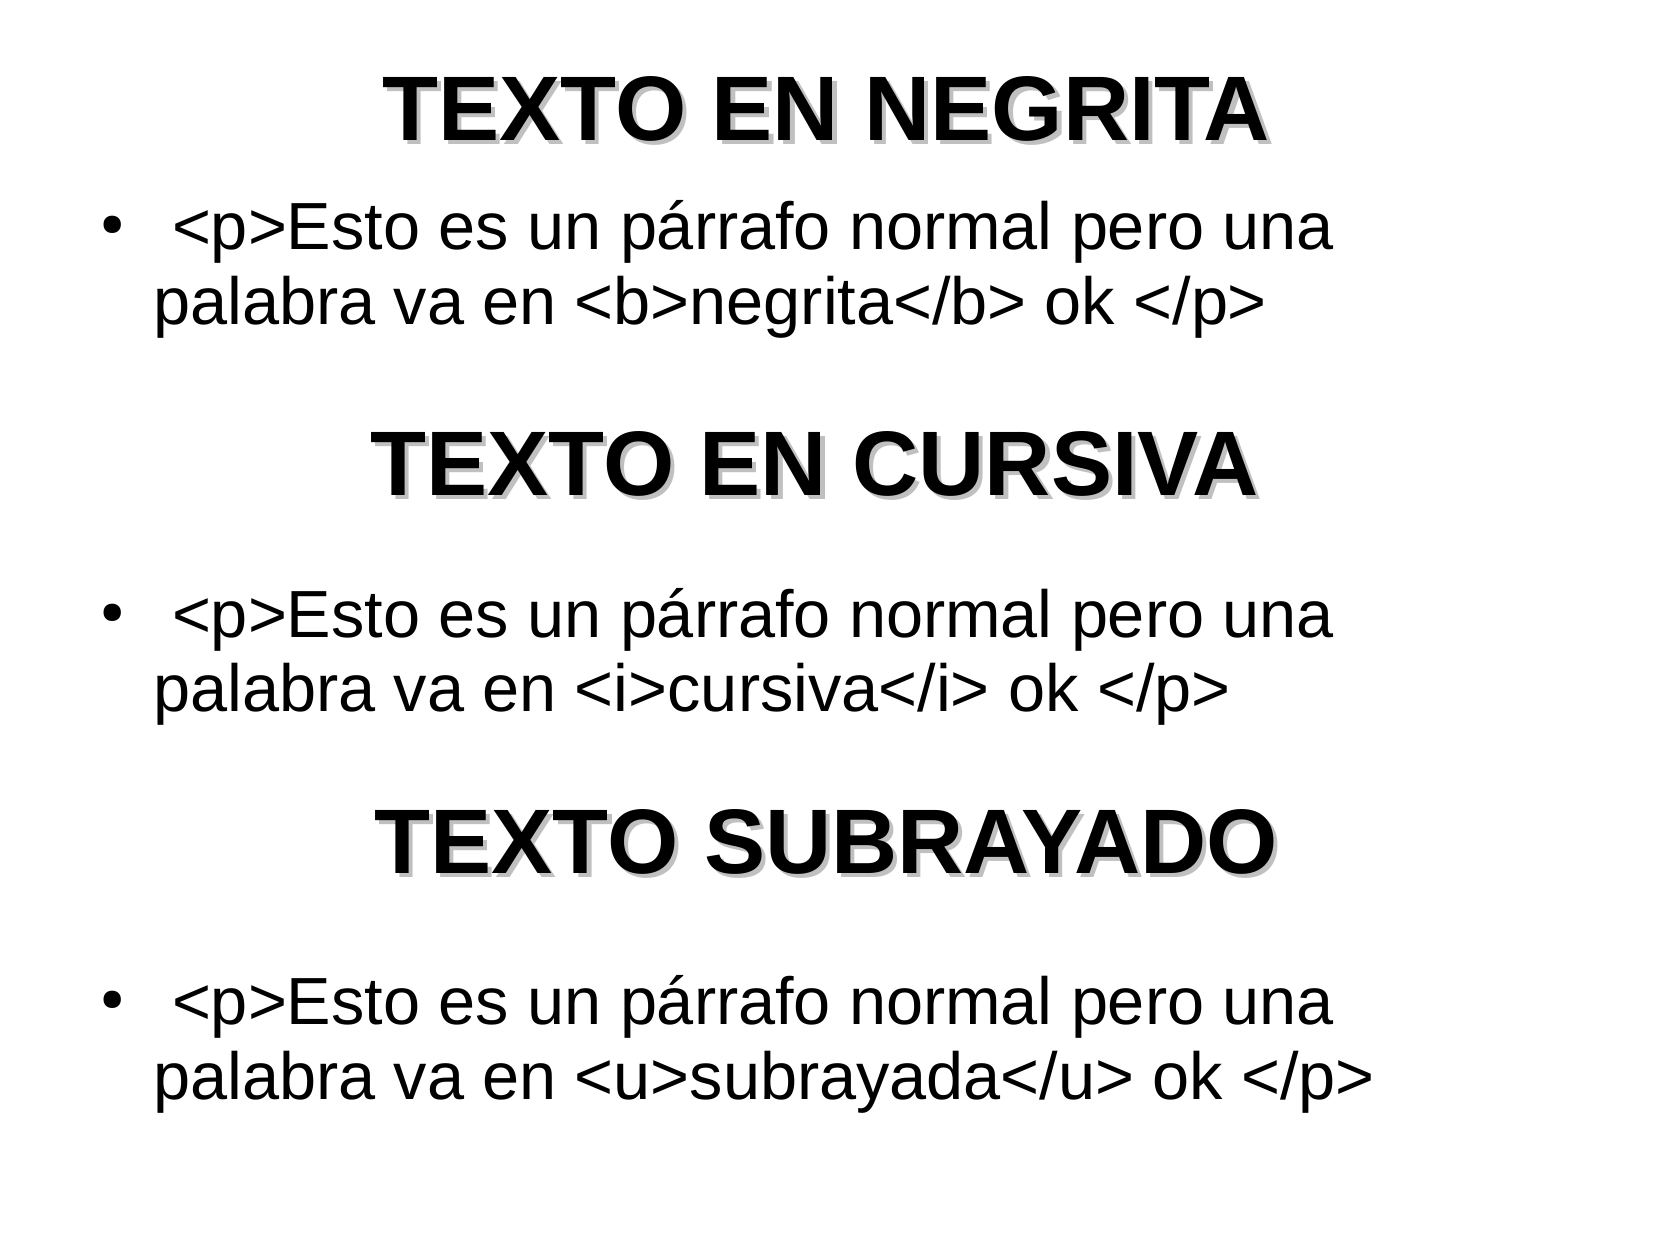

# TEXTO EN NEGRITA
 <p>Esto es un párrafo normal pero una palabra va en <b>negrita</b> ok </p>
 <p>Esto es un párrafo normal pero una palabra va en <i>cursiva</i> ok </p>
 <p>Esto es un párrafo normal pero una palabra va en <u>subrayada</u> ok </p>
TEXTO EN CURSIVA
TEXTO SUBRAYADO